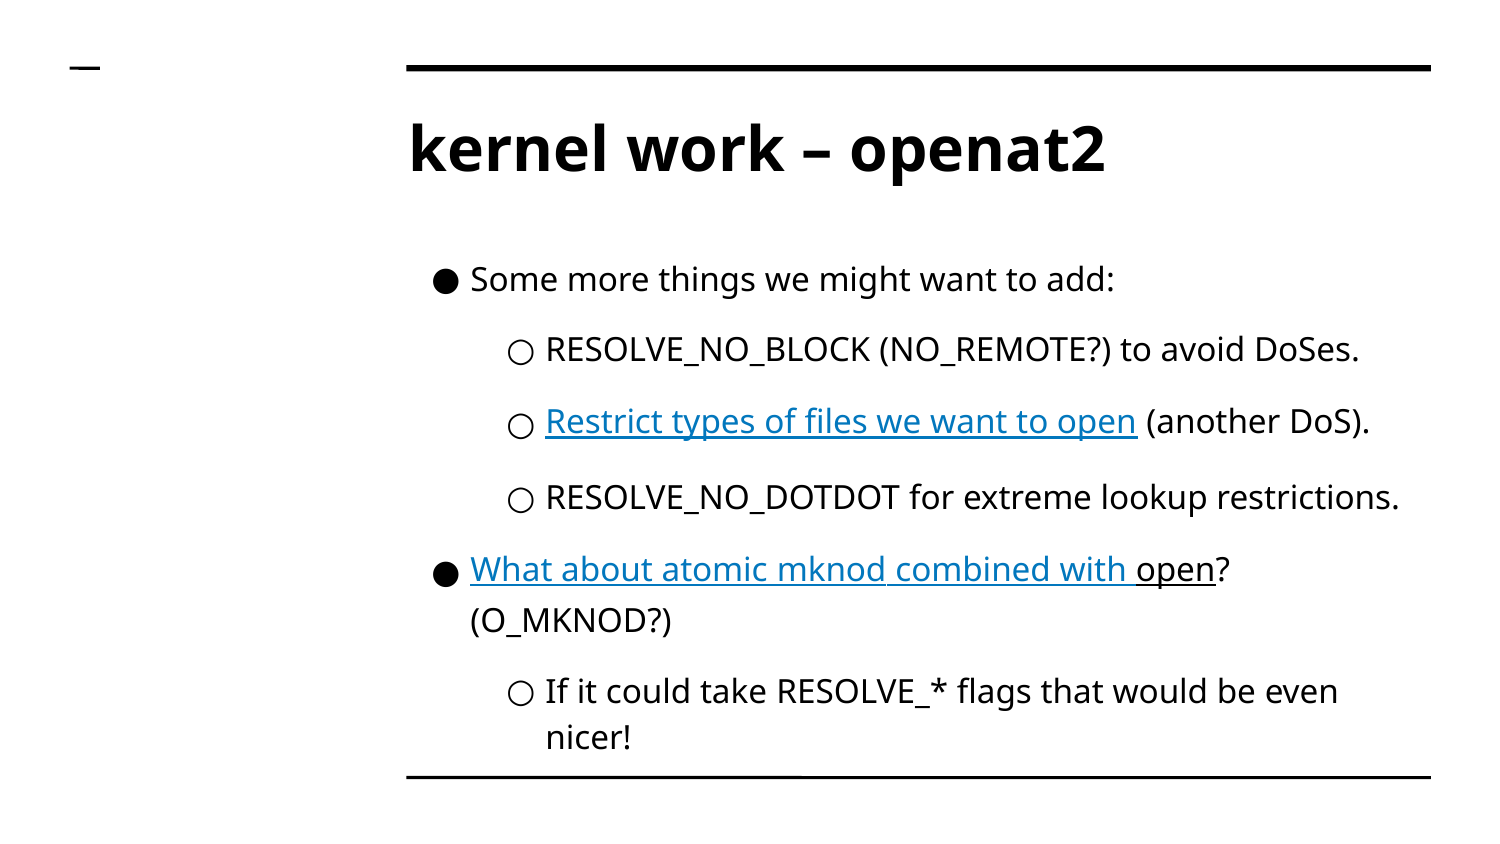

# kernel work – openat2
Some more things we might want to add:
RESOLVE_NO_BLOCK (NO_REMOTE?) to avoid DoSes.
Restrict types of files we want to open (another DoS).
RESOLVE_NO_DOTDOT for extreme lookup restrictions.
What about atomic mknod combined with open? (O_MKNOD?)
If it could take RESOLVE_* flags that would be even nicer!